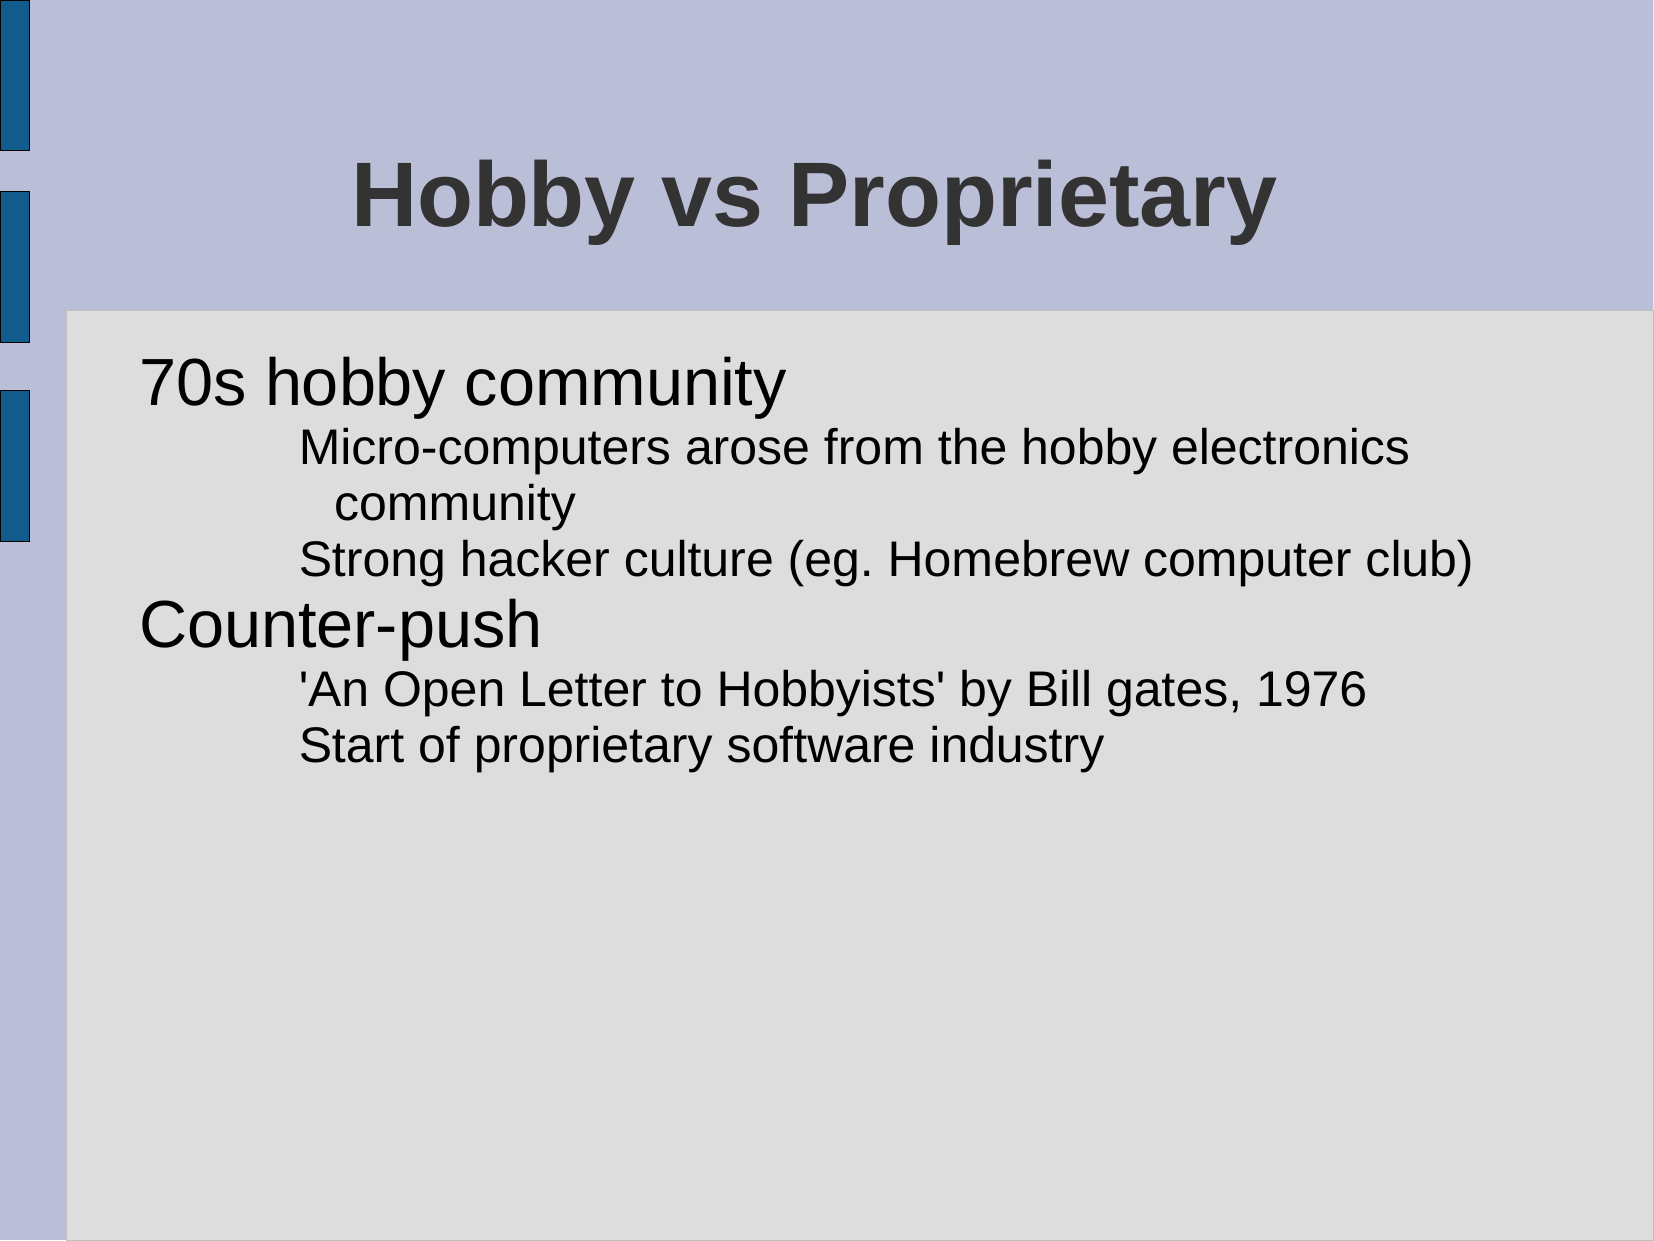

# Hobby vs Proprietary
70s hobby community
Micro-computers arose from the hobby electronics community
Strong hacker culture (eg. Homebrew computer club)
Counter-push
'An Open Letter to Hobbyists' by Bill gates, 1976
Start of proprietary software industry